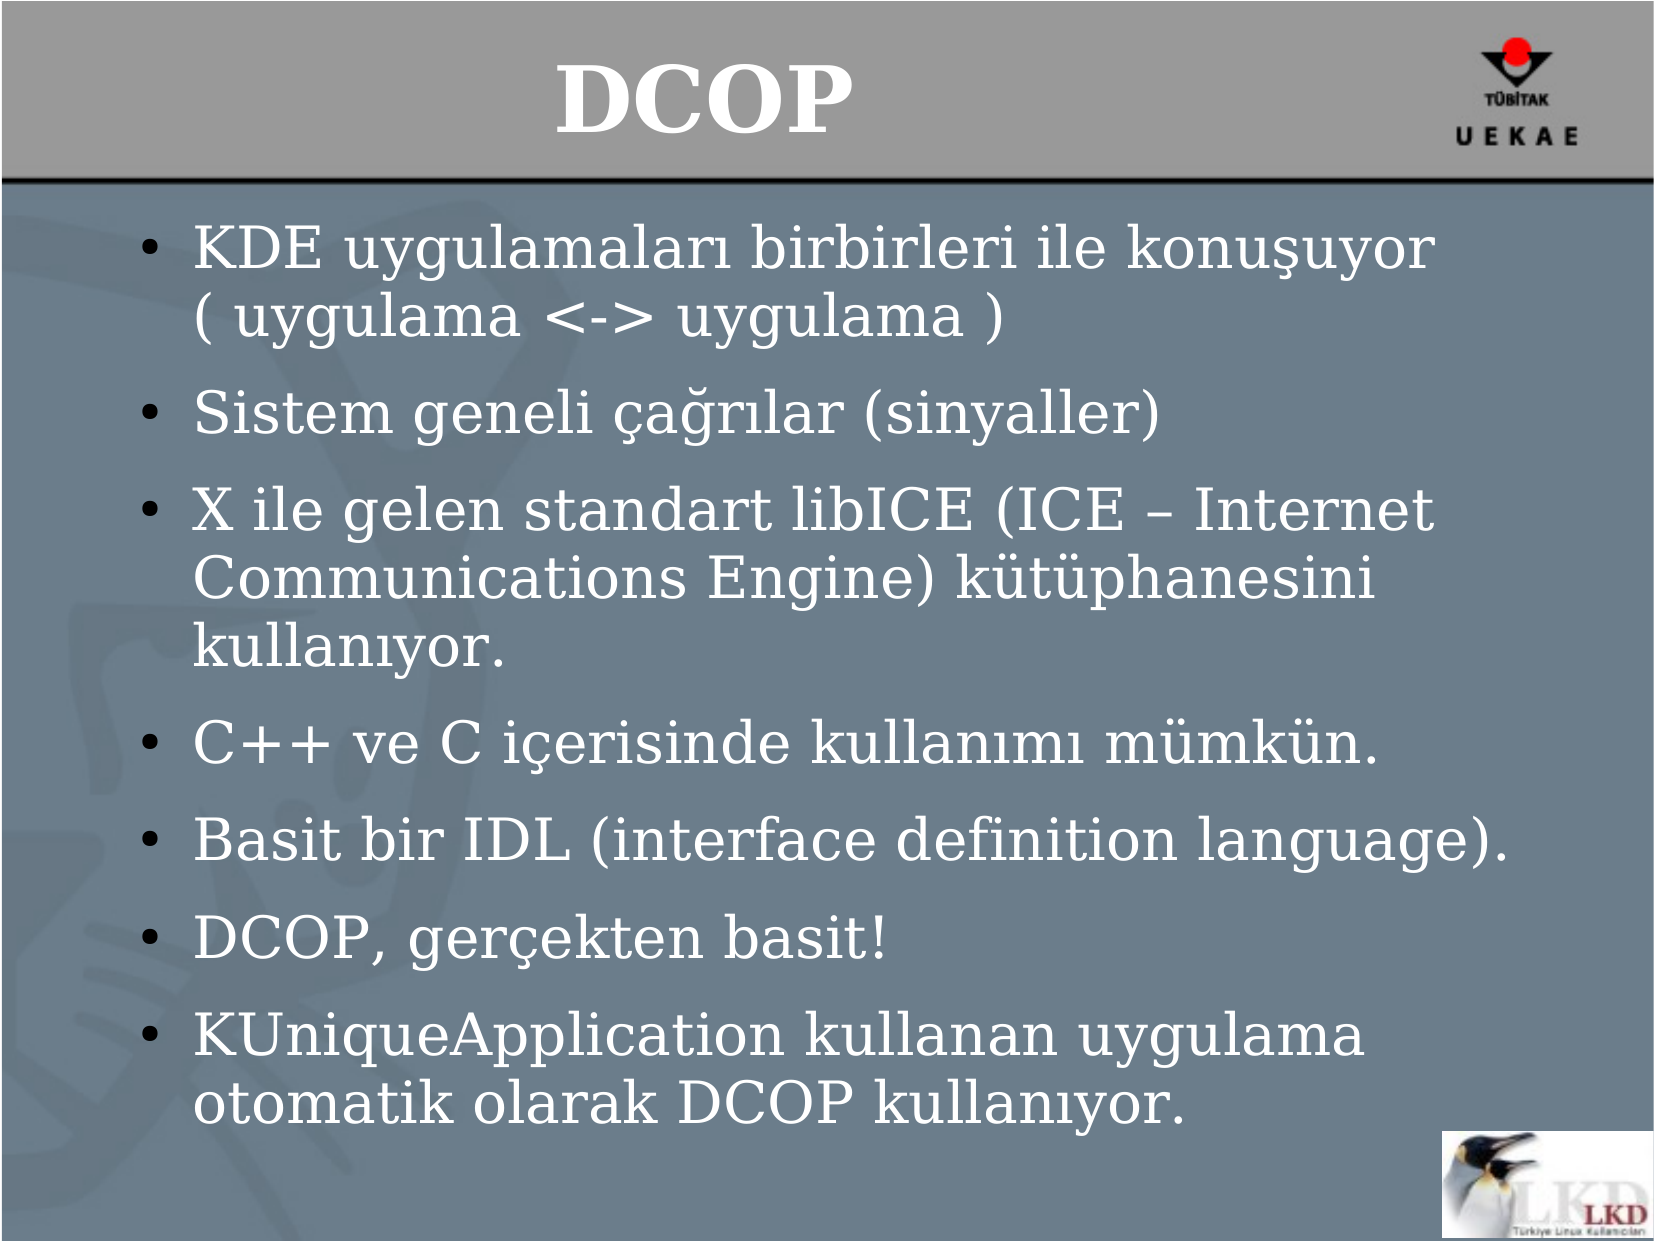

# DCOP
KDE uygulamaları birbirleri ile konuşuyor ( uygulama <-> uygulama )
Sistem geneli çağrılar (sinyaller)
X ile gelen standart libICE (ICE – Internet Communications Engine) kütüphanesini kullanıyor.
C++ ve C içerisinde kullanımı mümkün.
Basit bir IDL (interface definition language).
DCOP, gerçekten basit!
KUniqueApplication kullanan uygulama otomatik olarak DCOP kullanıyor.